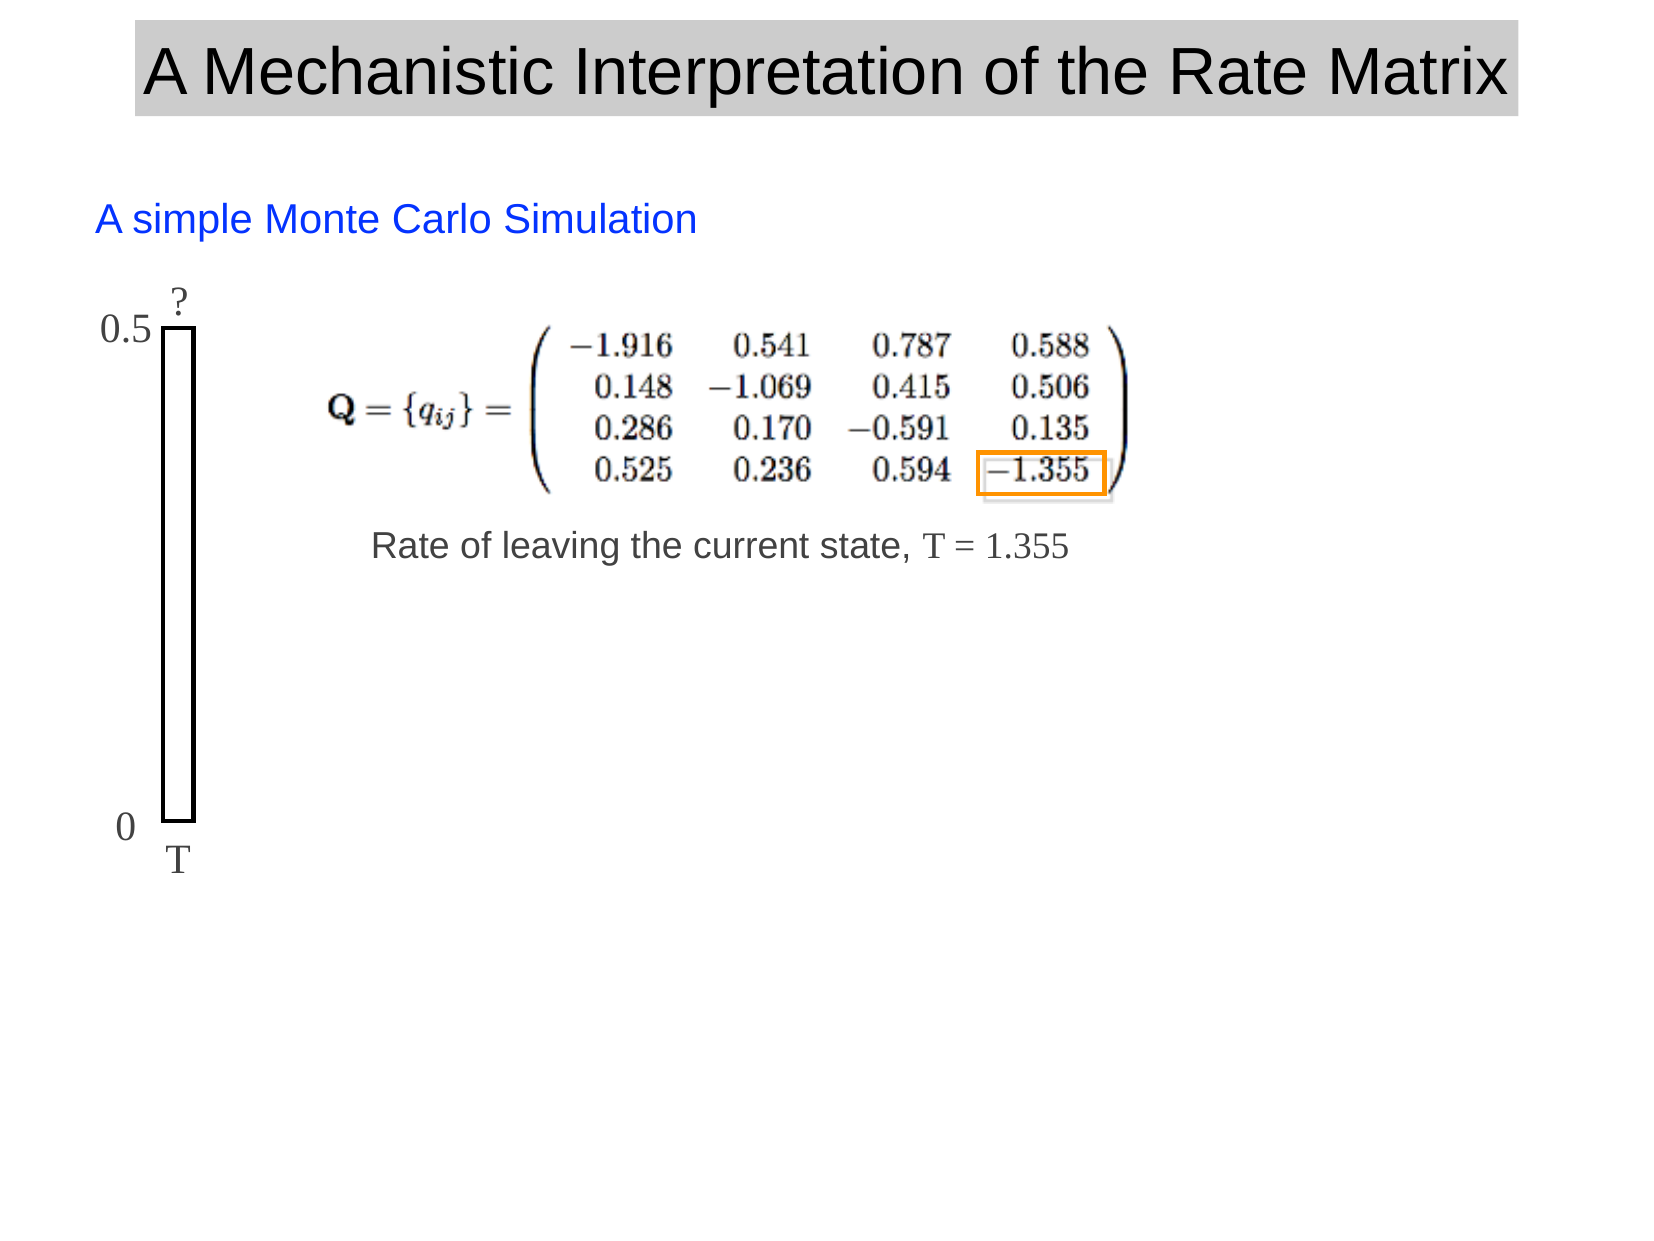

A Mechanistic Interpretation of the Rate Matrix
A simple Monte Carlo Simulation
?
0.5
Rate of leaving the current state, T = 1.355
0
T